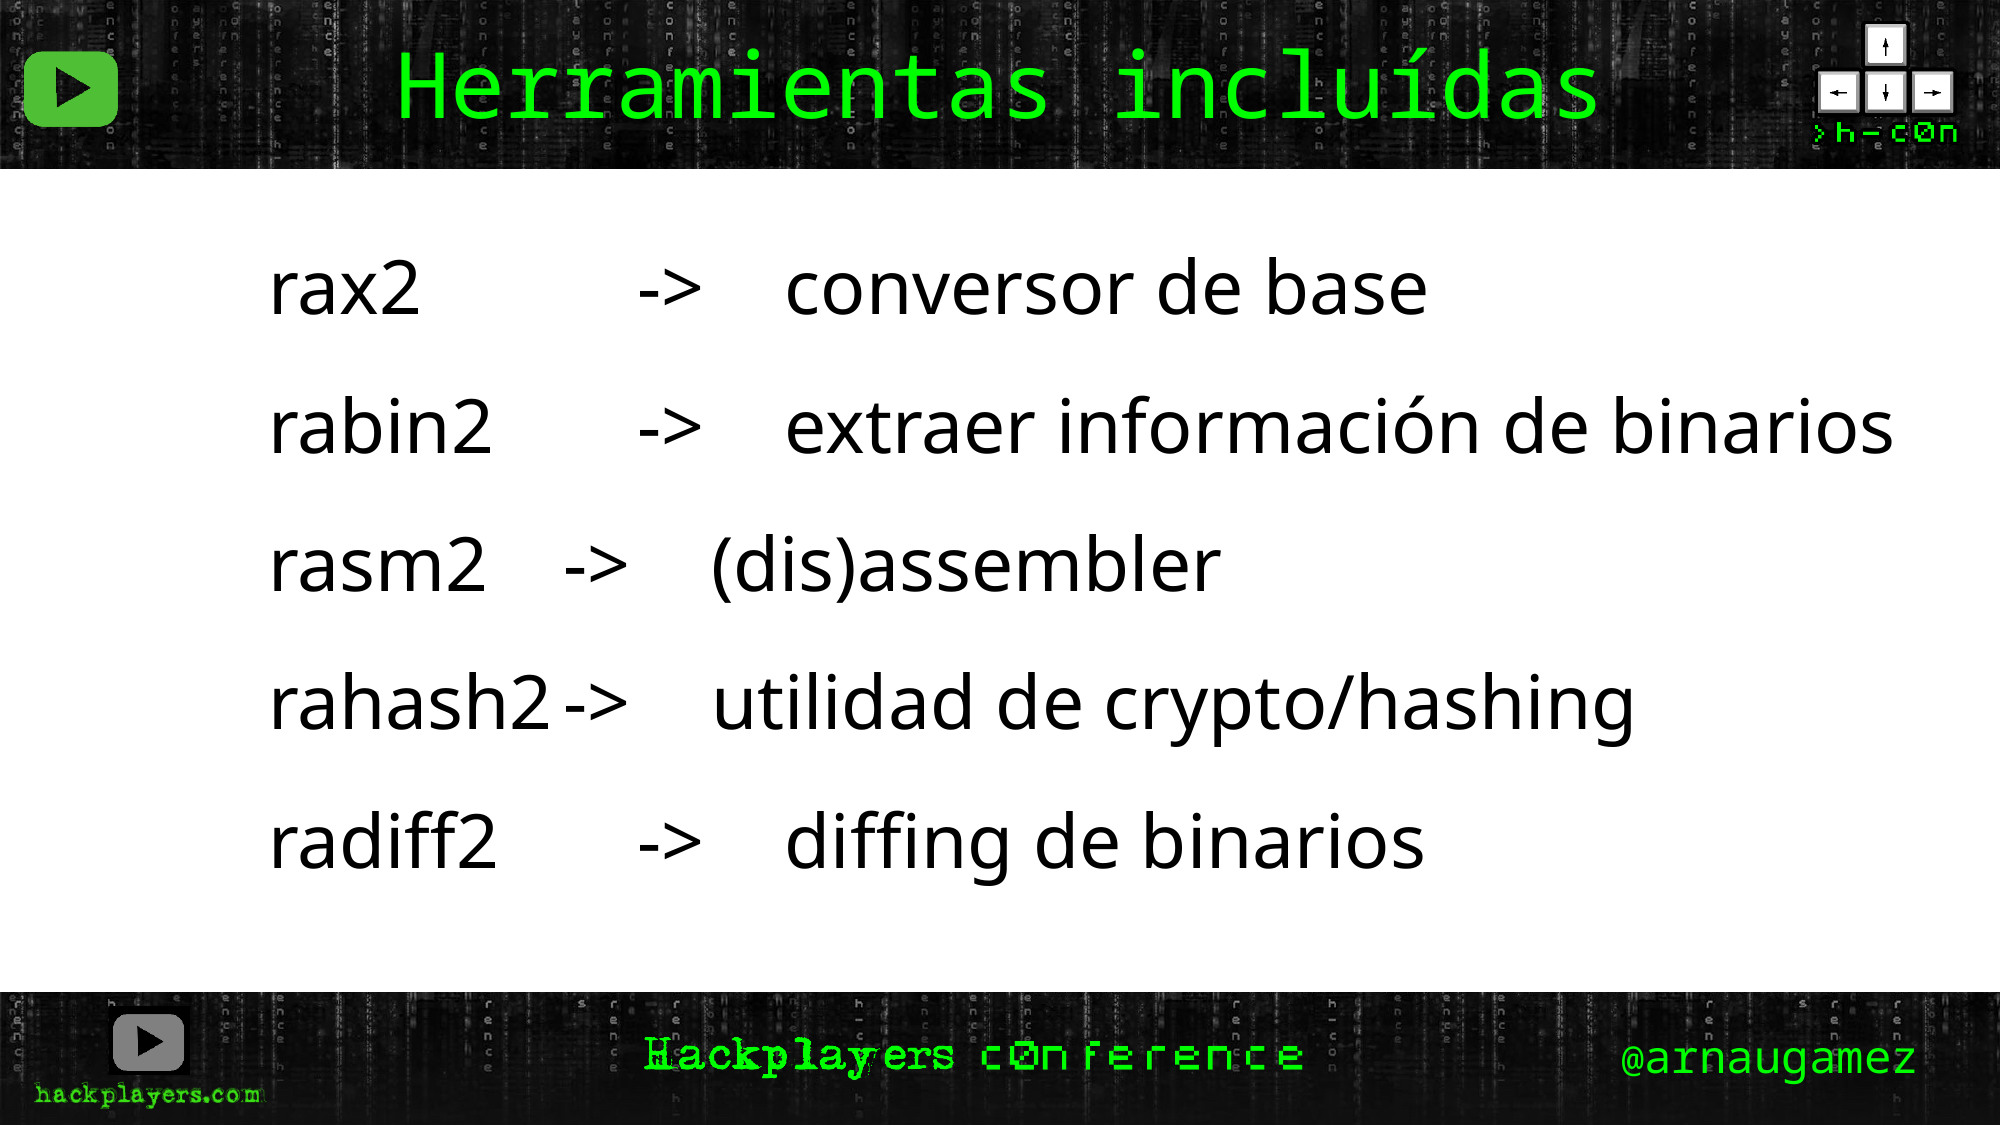

# Herramientas incluídas
rax2			-> 	conversor de base
rabin2		-> 	extraer información de binarios
rasm2		-> 	(dis)assembler
rahash2	-> 	utilidad de crypto/hashing
radiff2		-> 	diffing de binarios